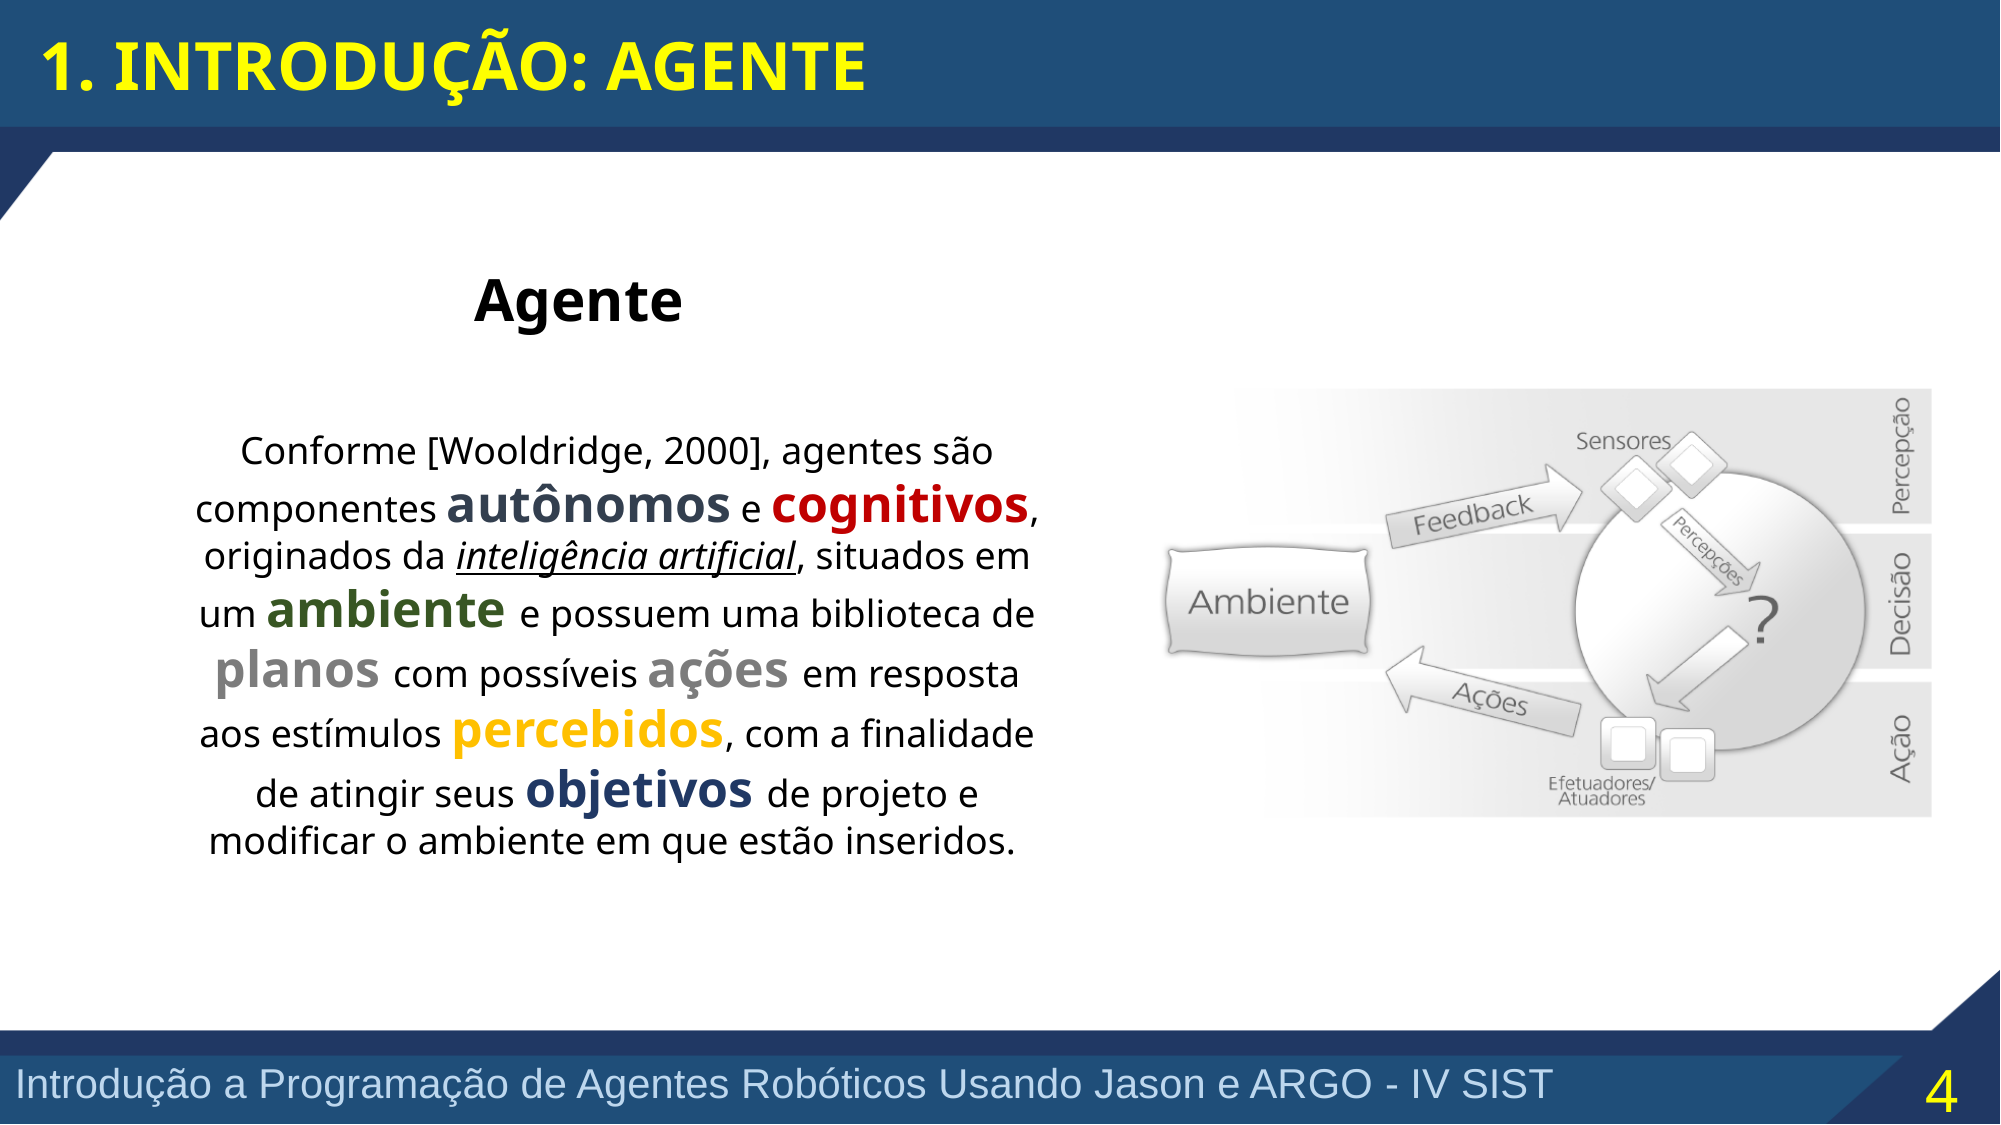

1. INTRODUÇÃO: AGENTE
Agente
Conforme [Wooldridge, 2000], agentes são componentes autônomos e cognitivos, originados da inteligência artificial, situados em um ambiente e possuem uma biblioteca de planos com possíveis ações em resposta aos estímulos percebidos, com a finalidade de atingir seus objetivos de projeto e modificar o ambiente em que estão inseridos.